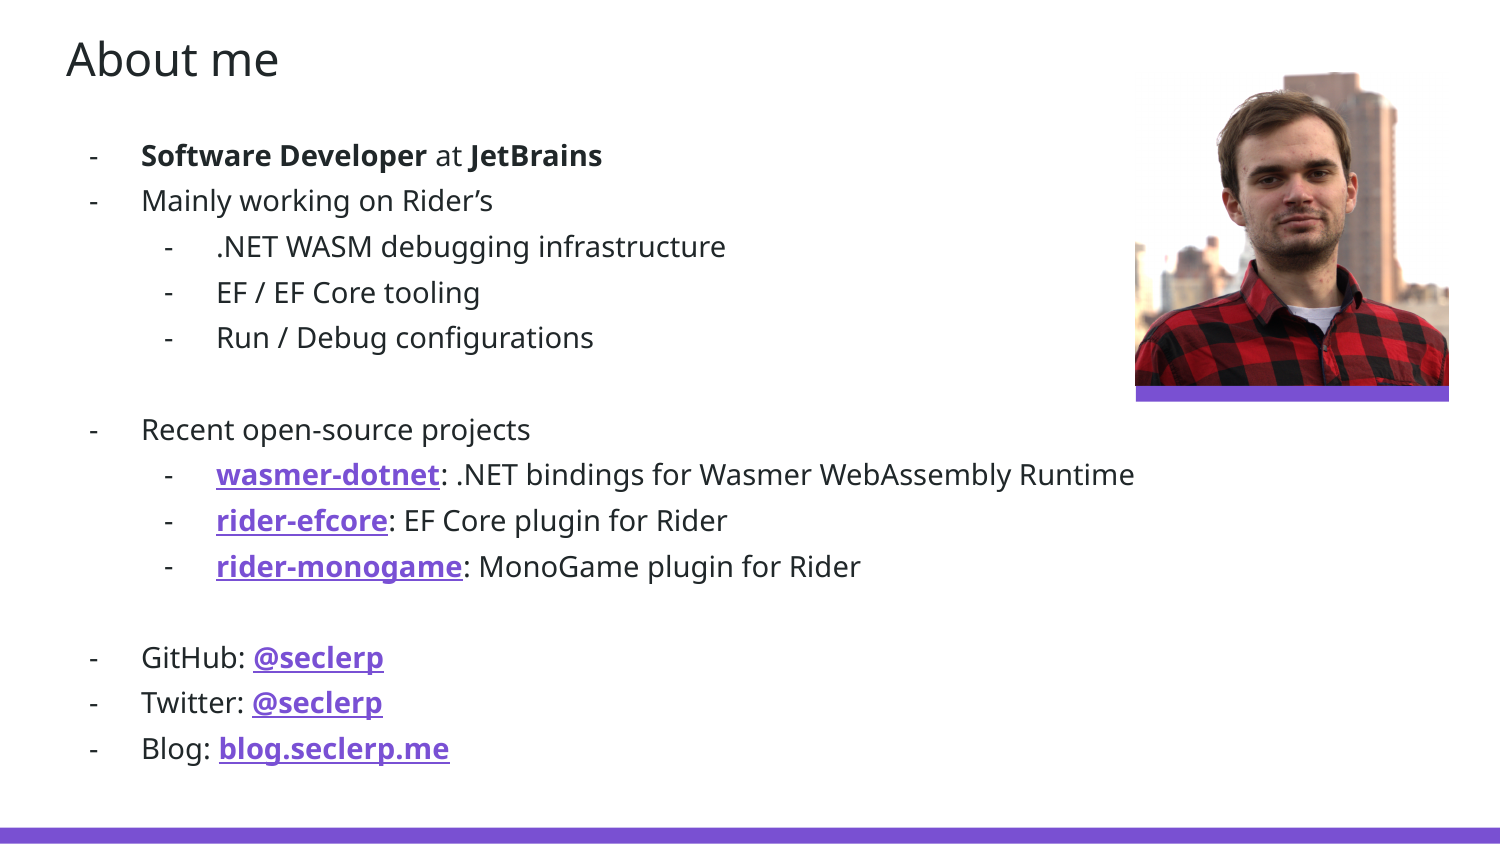

# About me
Software Developer at JetBrains
Mainly working on Rider’s
.NET WASM debugging infrastructure
EF / EF Core tooling
Run / Debug configurations
Recent open-source projects
wasmer-dotnet: .NET bindings for Wasmer WebAssembly Runtime
rider-efcore: EF Core plugin for Rider
rider-monogame: MonoGame plugin for Rider
GitHub: @seclerp
Twitter: @seclerp
Blog: blog.seclerp.me